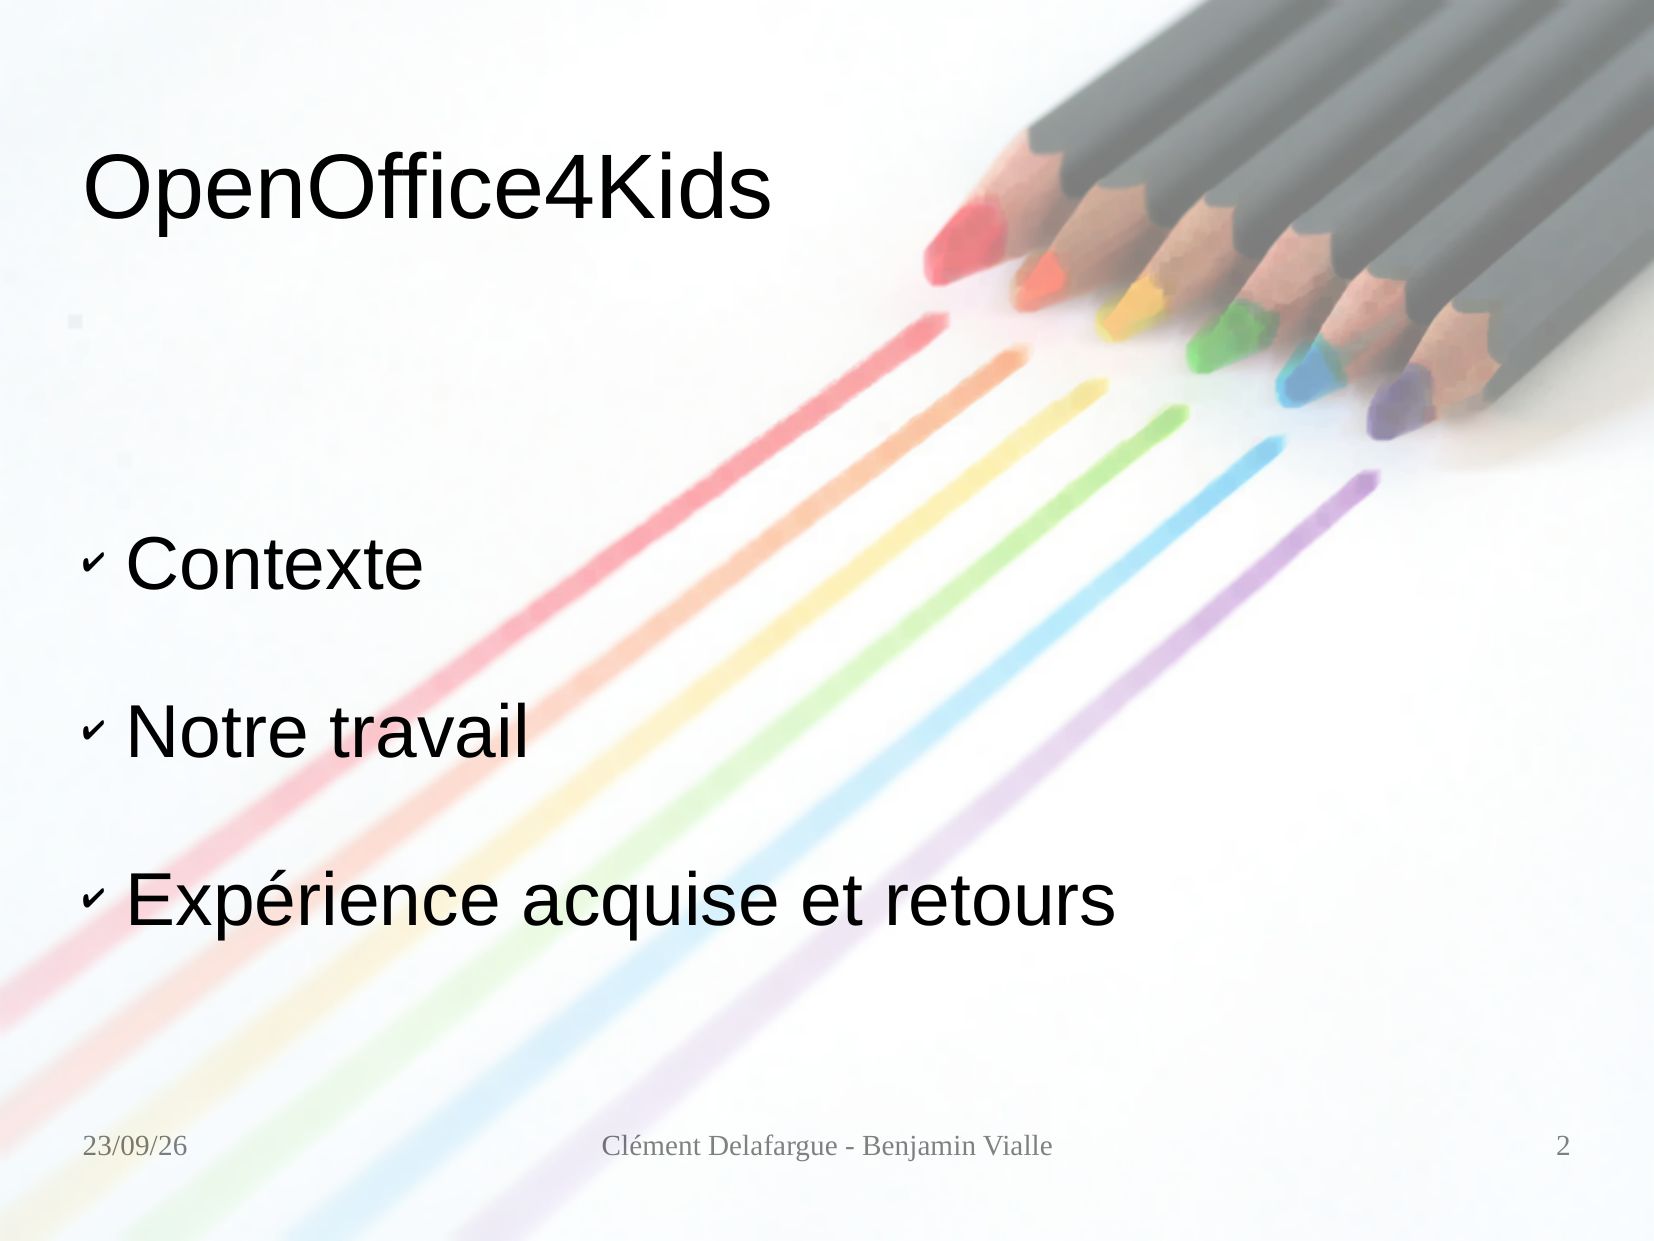

# OpenOffice4Kids
 Contexte
 Notre travail
 Expérience acquise et retours
Clément Delafargue - Benjamin Vialle
2